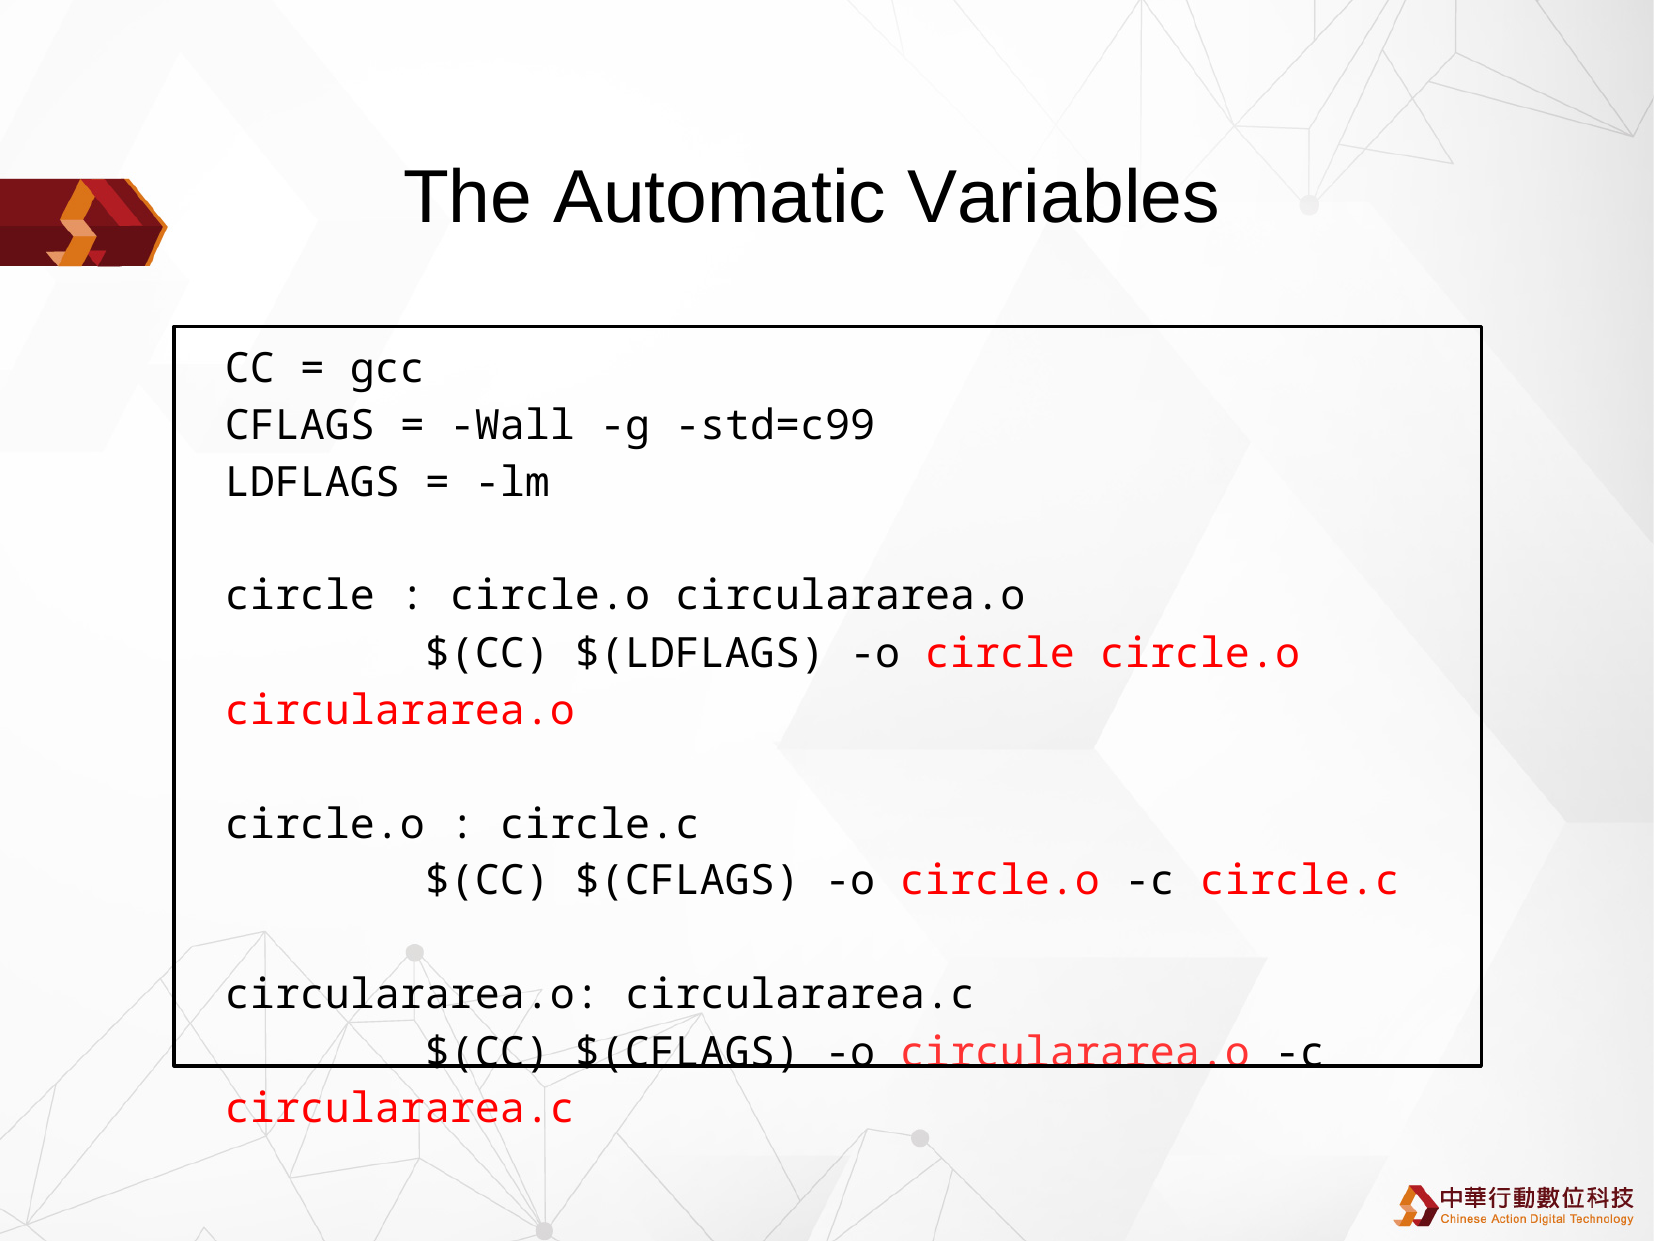

# The Automatic Variables
CC = gcc
CFLAGS = -Wall -g -std=c99
LDFLAGS = -lm
circle : circle.o circulararea.o
 $(CC) $(LDFLAGS) -o circle circle.o circulararea.o
circle.o : circle.c
 $(CC) $(CFLAGS) -o circle.o -c circle.c
circulararea.o: circulararea.c
 $(CC) $(CFLAGS) -o circulararea.o -c circulararea.c